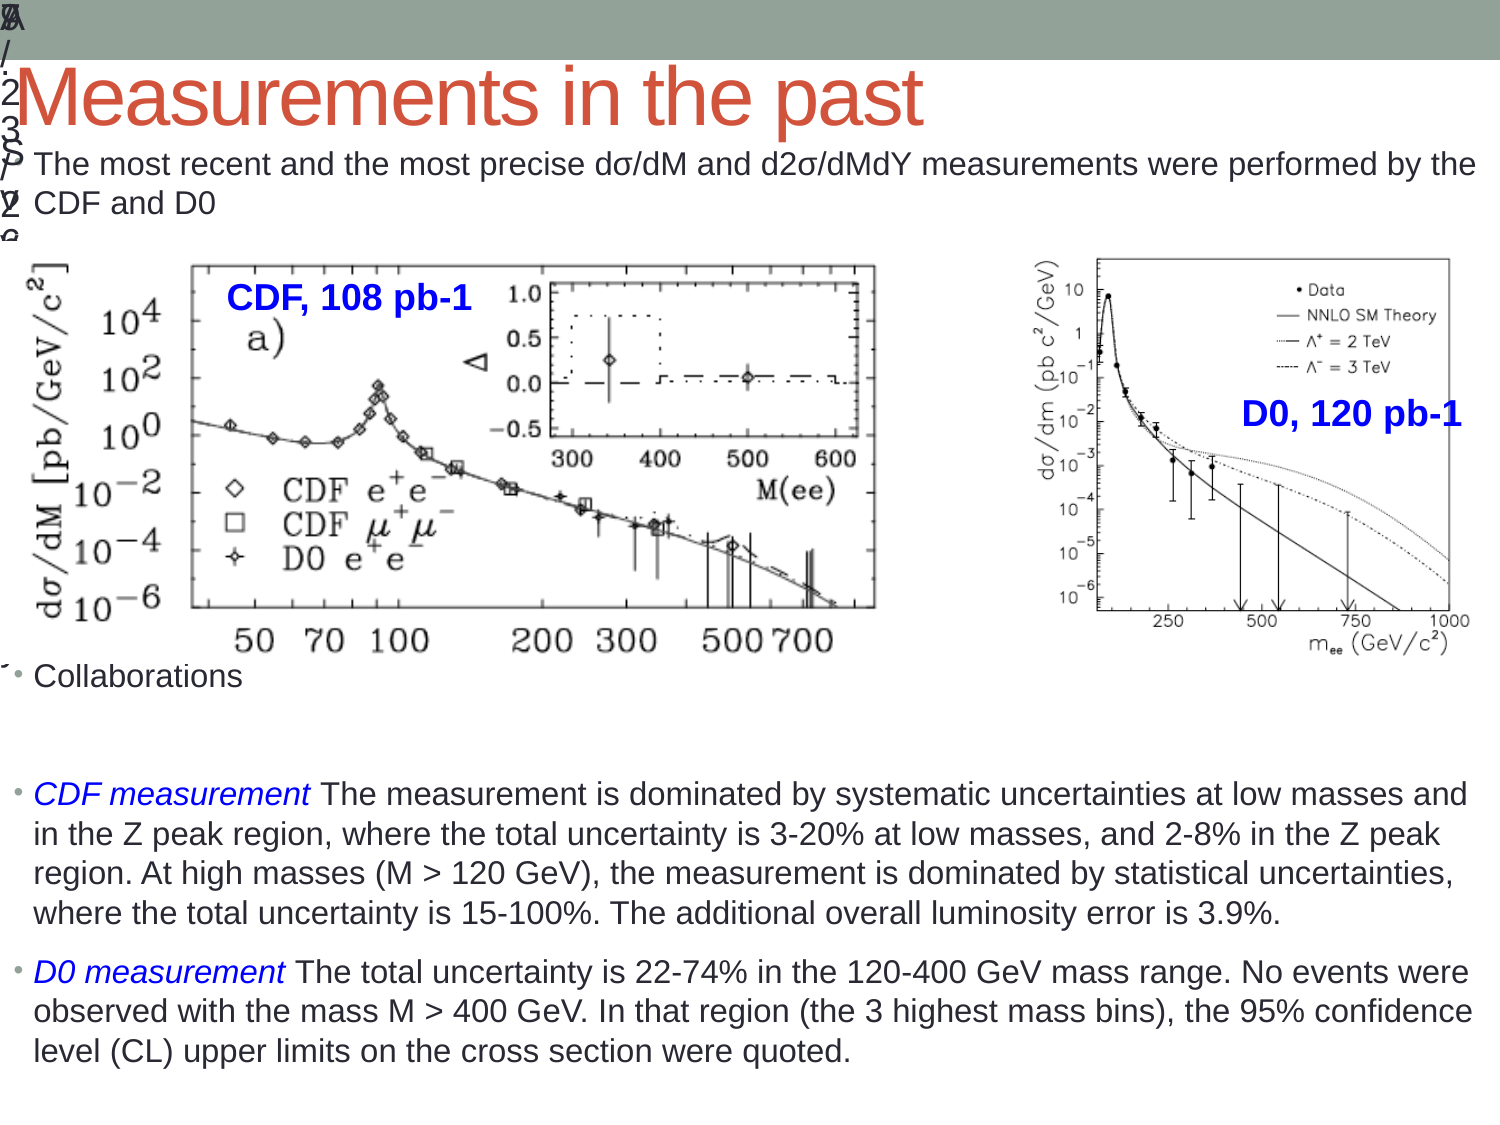

A. Svyatkovskiy
# Measurements in the past
The most recent and the most precise dσ/dM and d2σ/dMdY measurements were performed by the CDF and D0
Collaborations
CDF measurement The measurement is dominated by systematic uncertainties at low masses and in the Z peak region, where the total uncertainty is 3-20% at low masses, and 2-8% in the Z peak region. At high masses (M > 120 GeV), the measurement is dominated by statistical uncertainties, where the total uncertainty is 15-100%. The additional overall luminosity error is 3.9%.
D0 measurement The total uncertainty is 22-74% in the 120-400 GeV mass range. No events were observed with the mass M > 400 GeV. In that region (the 3 highest mass bins), the 95% confidence level (CL) upper limits on the cross section were quoted.
CDF, 108 pb-1
D0, 120 pb-1